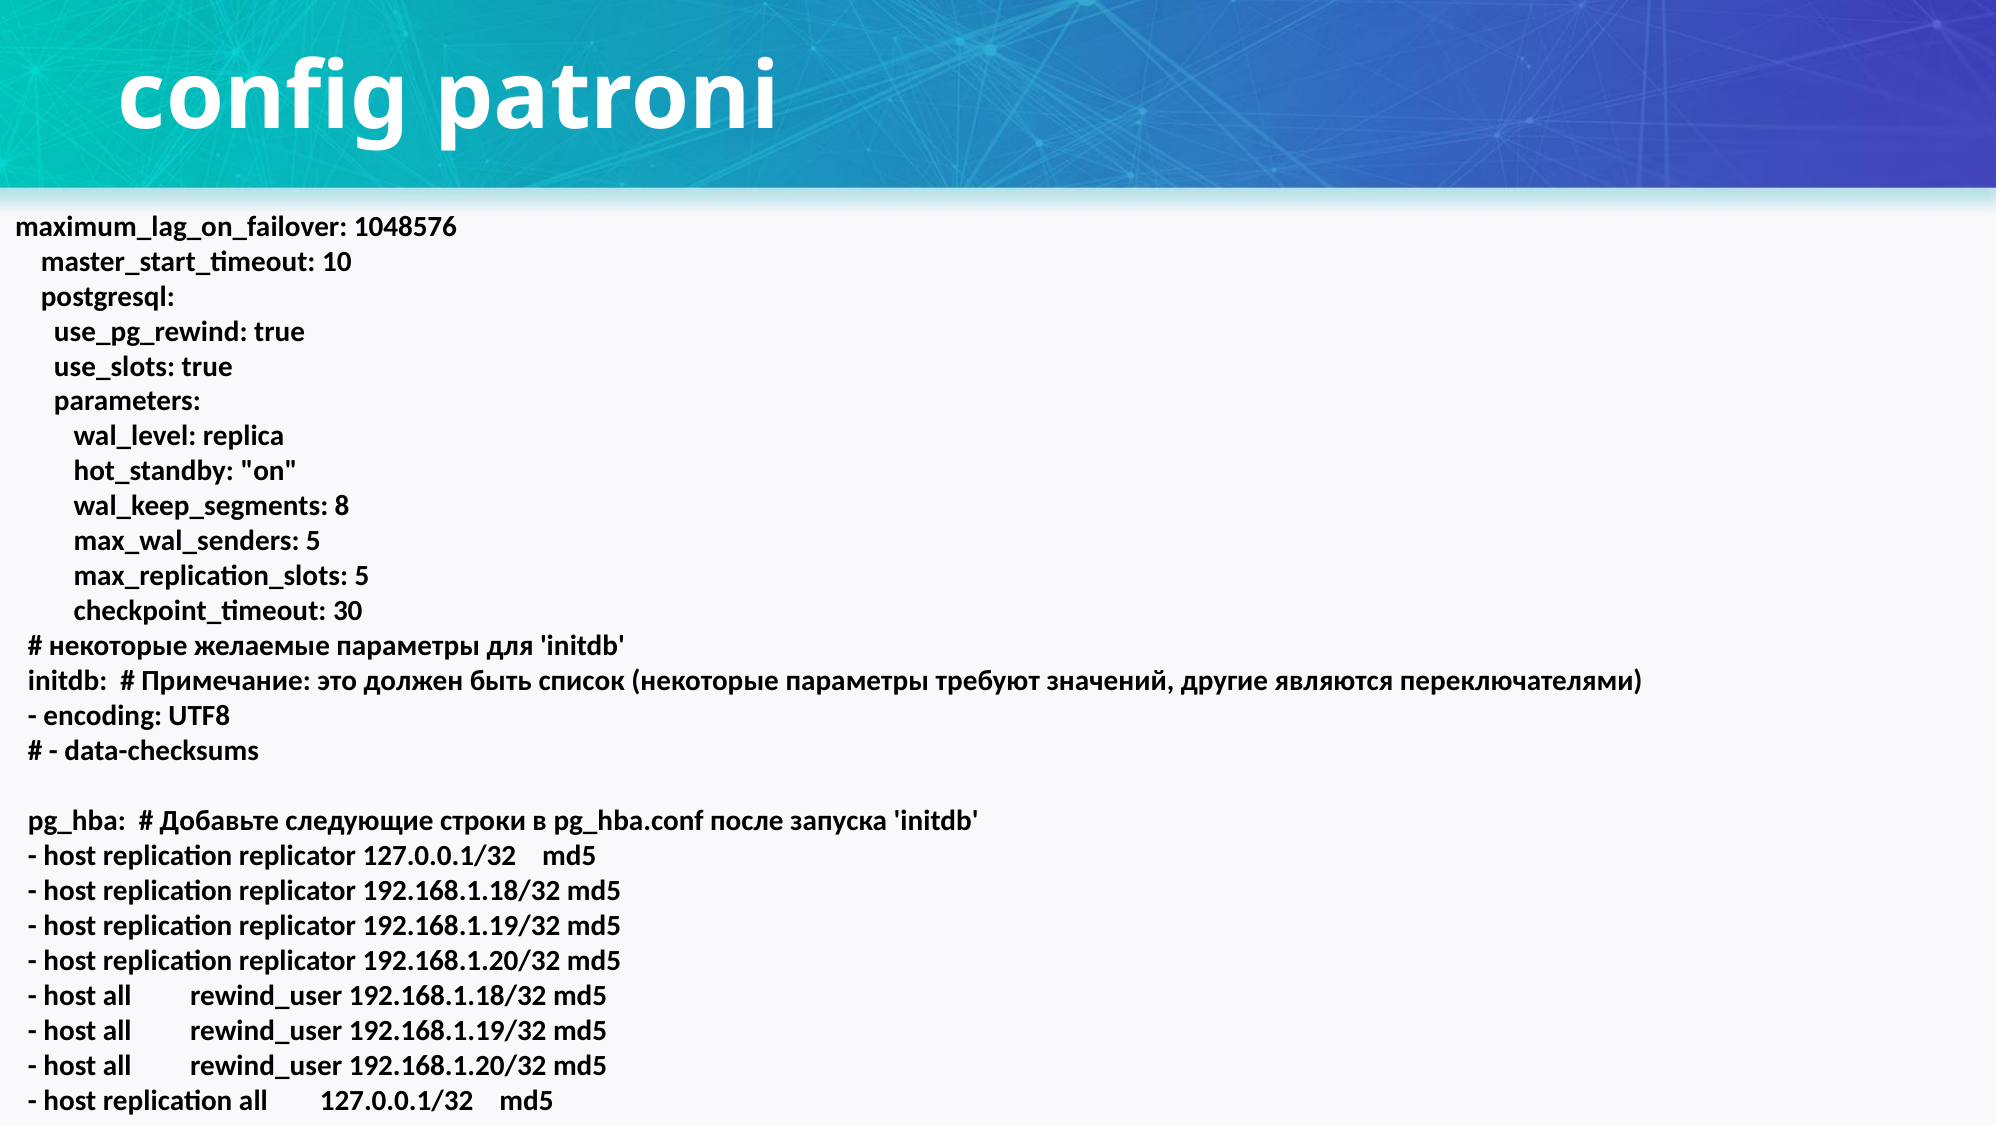

config patroni
maximum_lag_on_failover: 1048576
 master_start_timeout: 10
 postgresql:
 use_pg_rewind: true
 use_slots: true
 parameters:
 wal_level: replica
 hot_standby: "on"
 wal_keep_segments: 8
 max_wal_senders: 5
 max_replication_slots: 5
 checkpoint_timeout: 30
 # некоторые желаемые параметры для 'initdb'
 initdb: # Примечание: это должен быть список (некоторые параметры требуют значений, другие являются переключателями)
 - encoding: UTF8
 # - data-checksums
 pg_hba: # Добавьте следующие строки в pg_hba.conf после запуска 'initdb'
 - host replication replicator 127.0.0.1/32 md5
 - host replication replicator 192.168.1.18/32 md5
 - host replication replicator 192.168.1.19/32 md5
 - host replication replicator 192.168.1.20/32 md5
 - host all rewind_user 192.168.1.18/32 md5
 - host all rewind_user 192.168.1.19/32 md5
 - host all rewind_user 192.168.1.20/32 md5
 - host replication all 127.0.0.1/32 md5